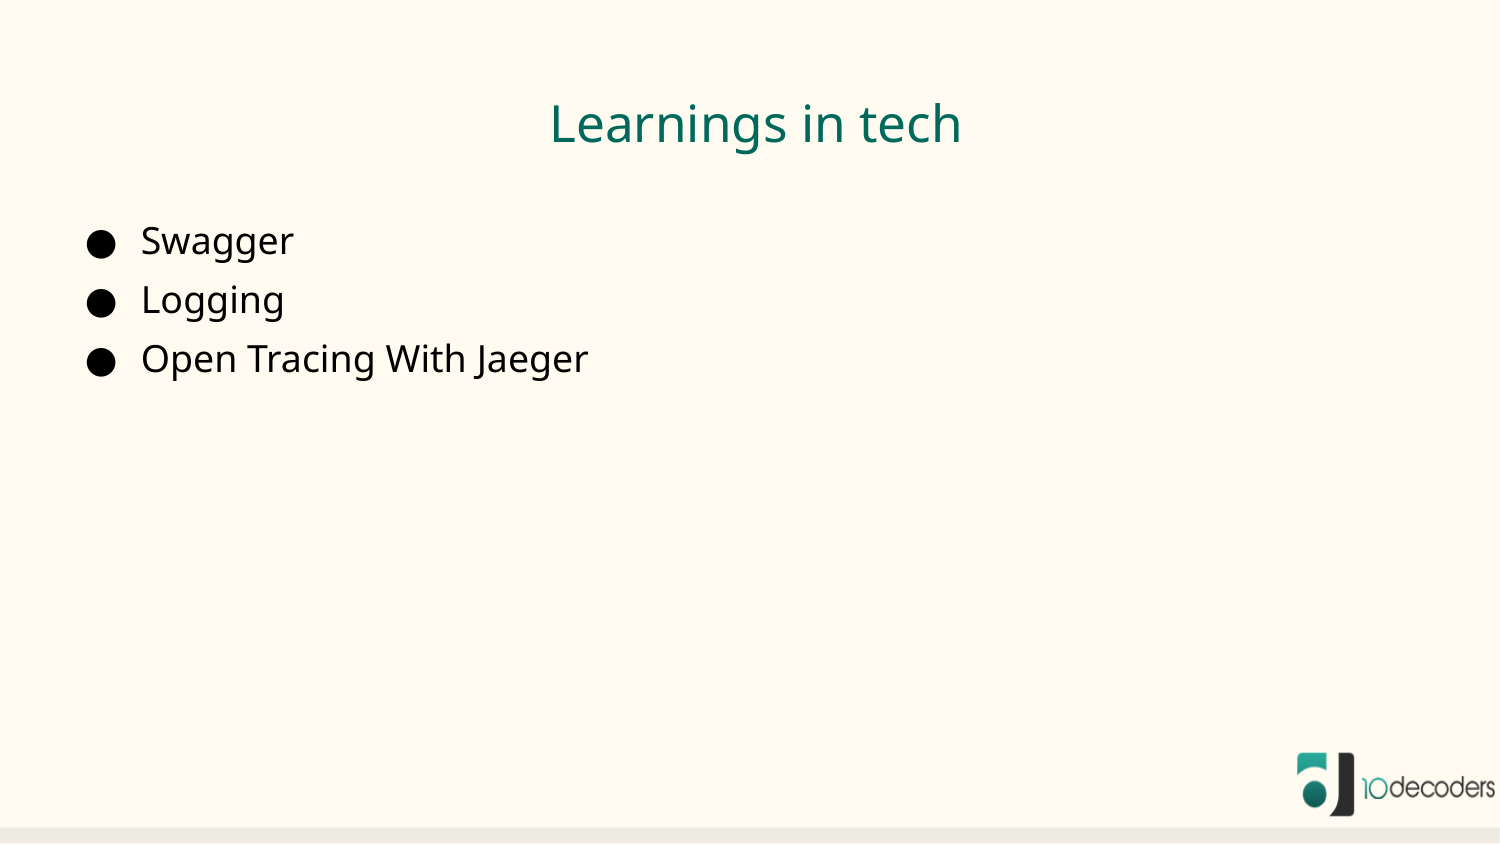

Learnings in tech
Swagger
Logging
Open Tracing With Jaeger